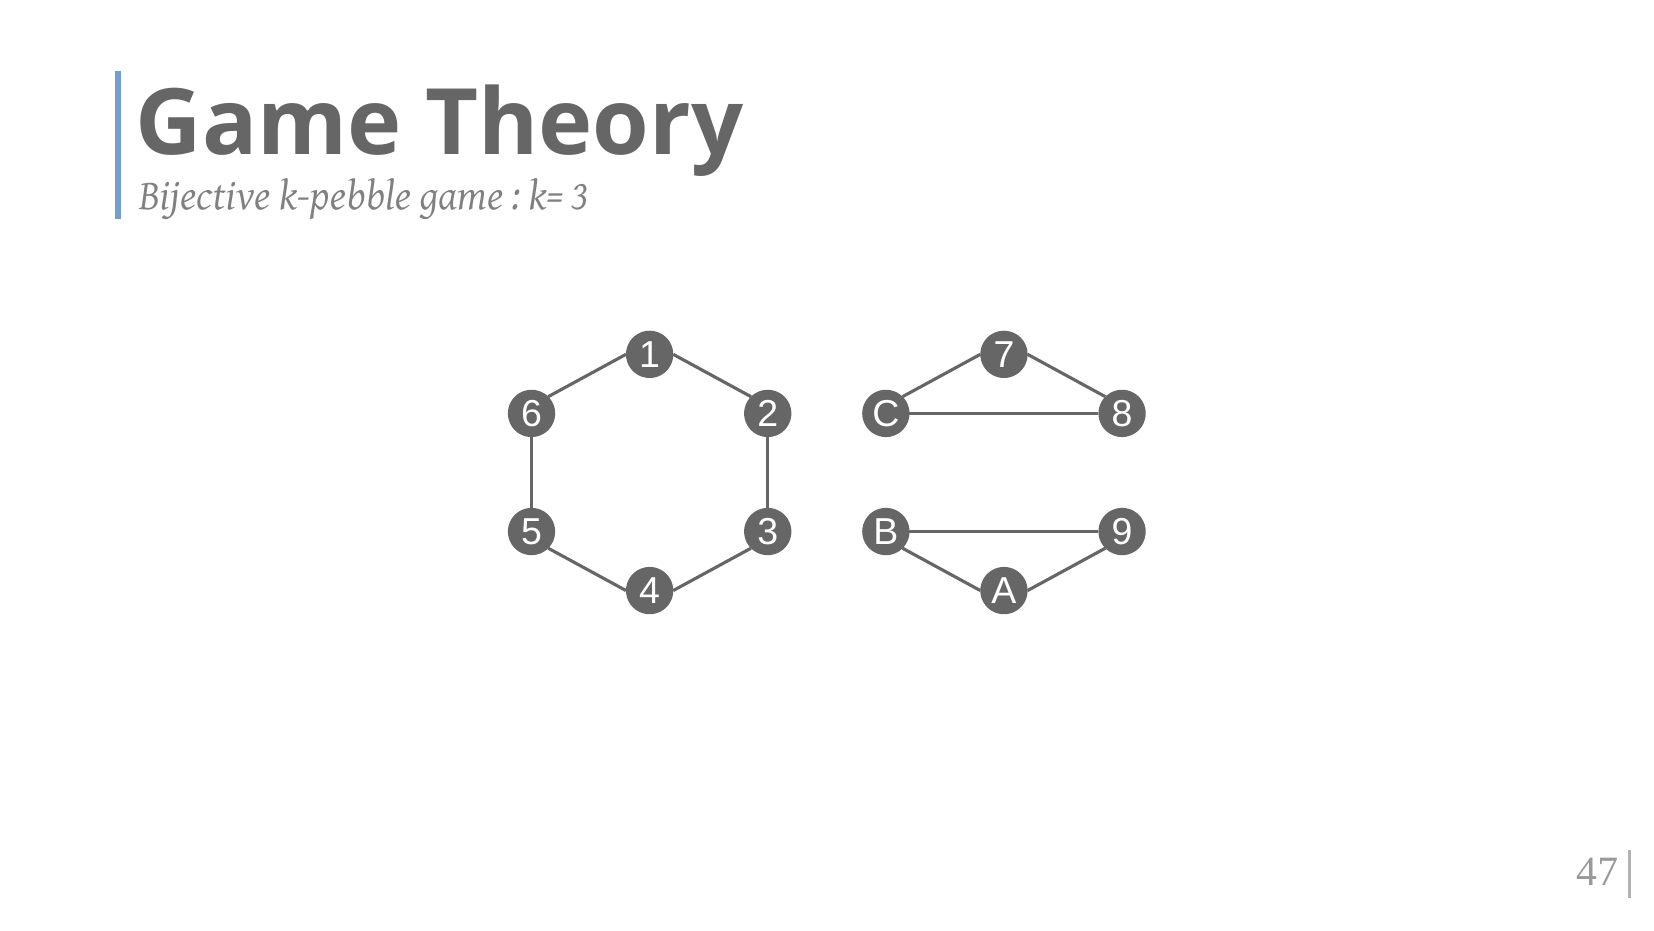

# Game Theory
Bijective k-pebble game : k= 3
1
7
6
2
C
8
5
3
B
9
4
A
47